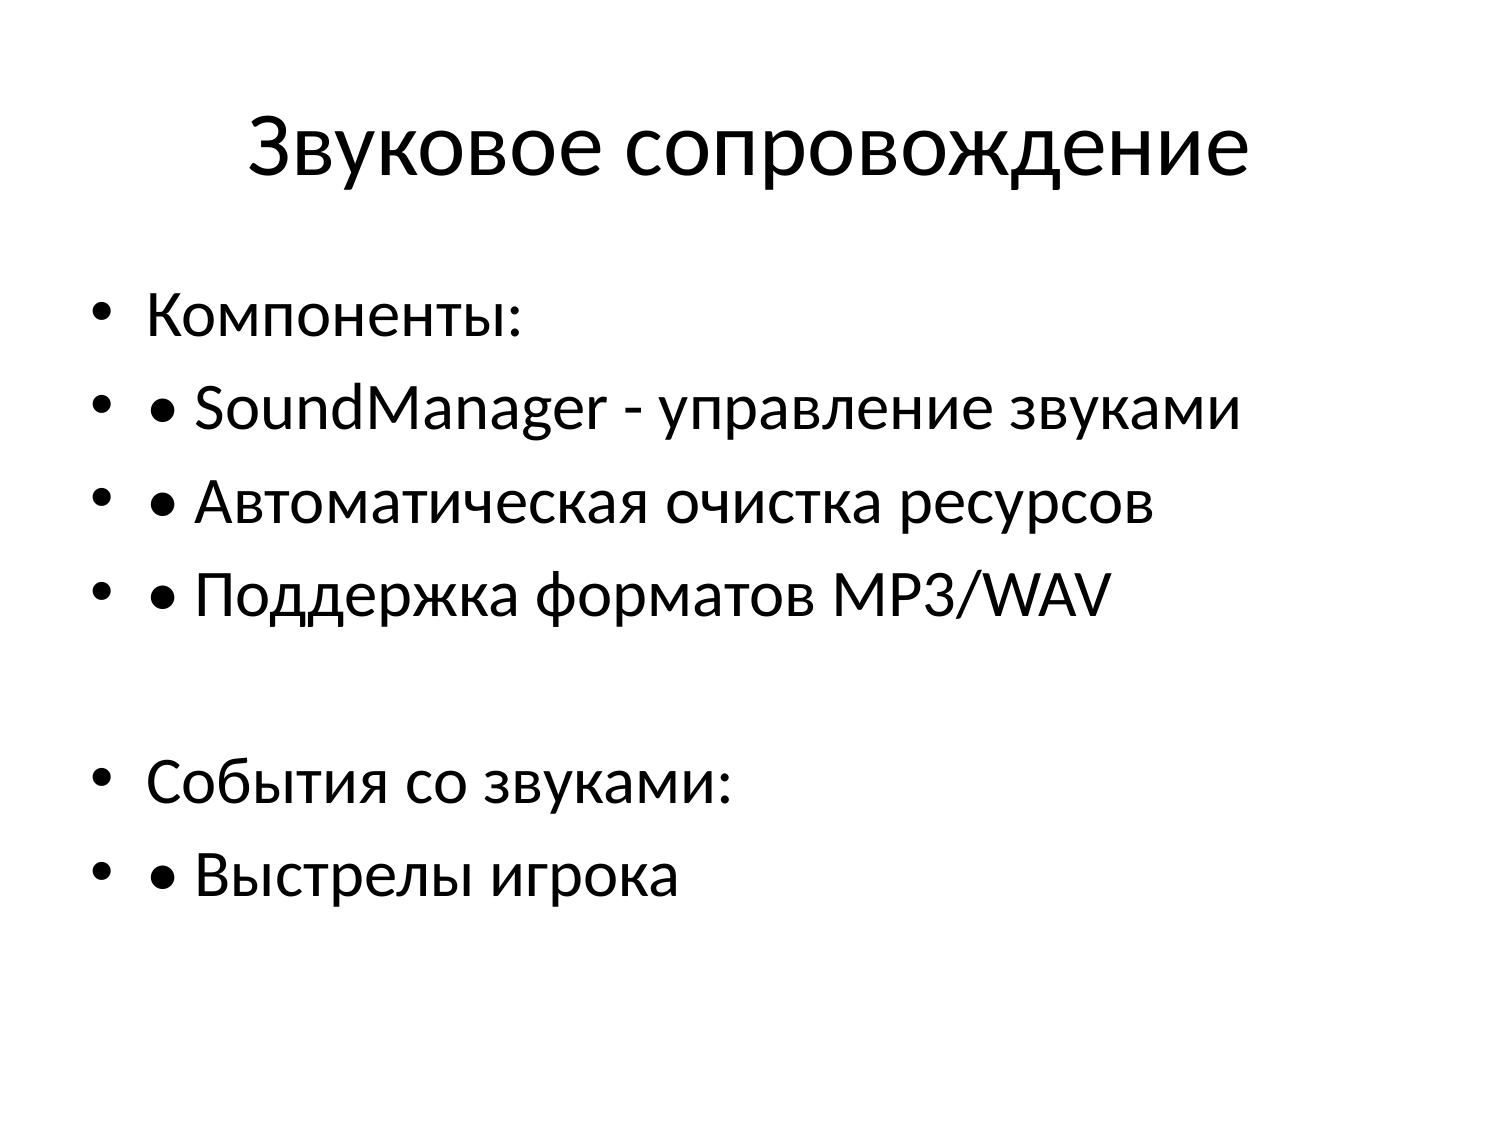

# Звуковое сопровождение
Компоненты:
• SoundManager - управление звуками
• Автоматическая очистка ресурсов
• Поддержка форматов MP3/WAV
События со звуками:
• Выстрелы игрока